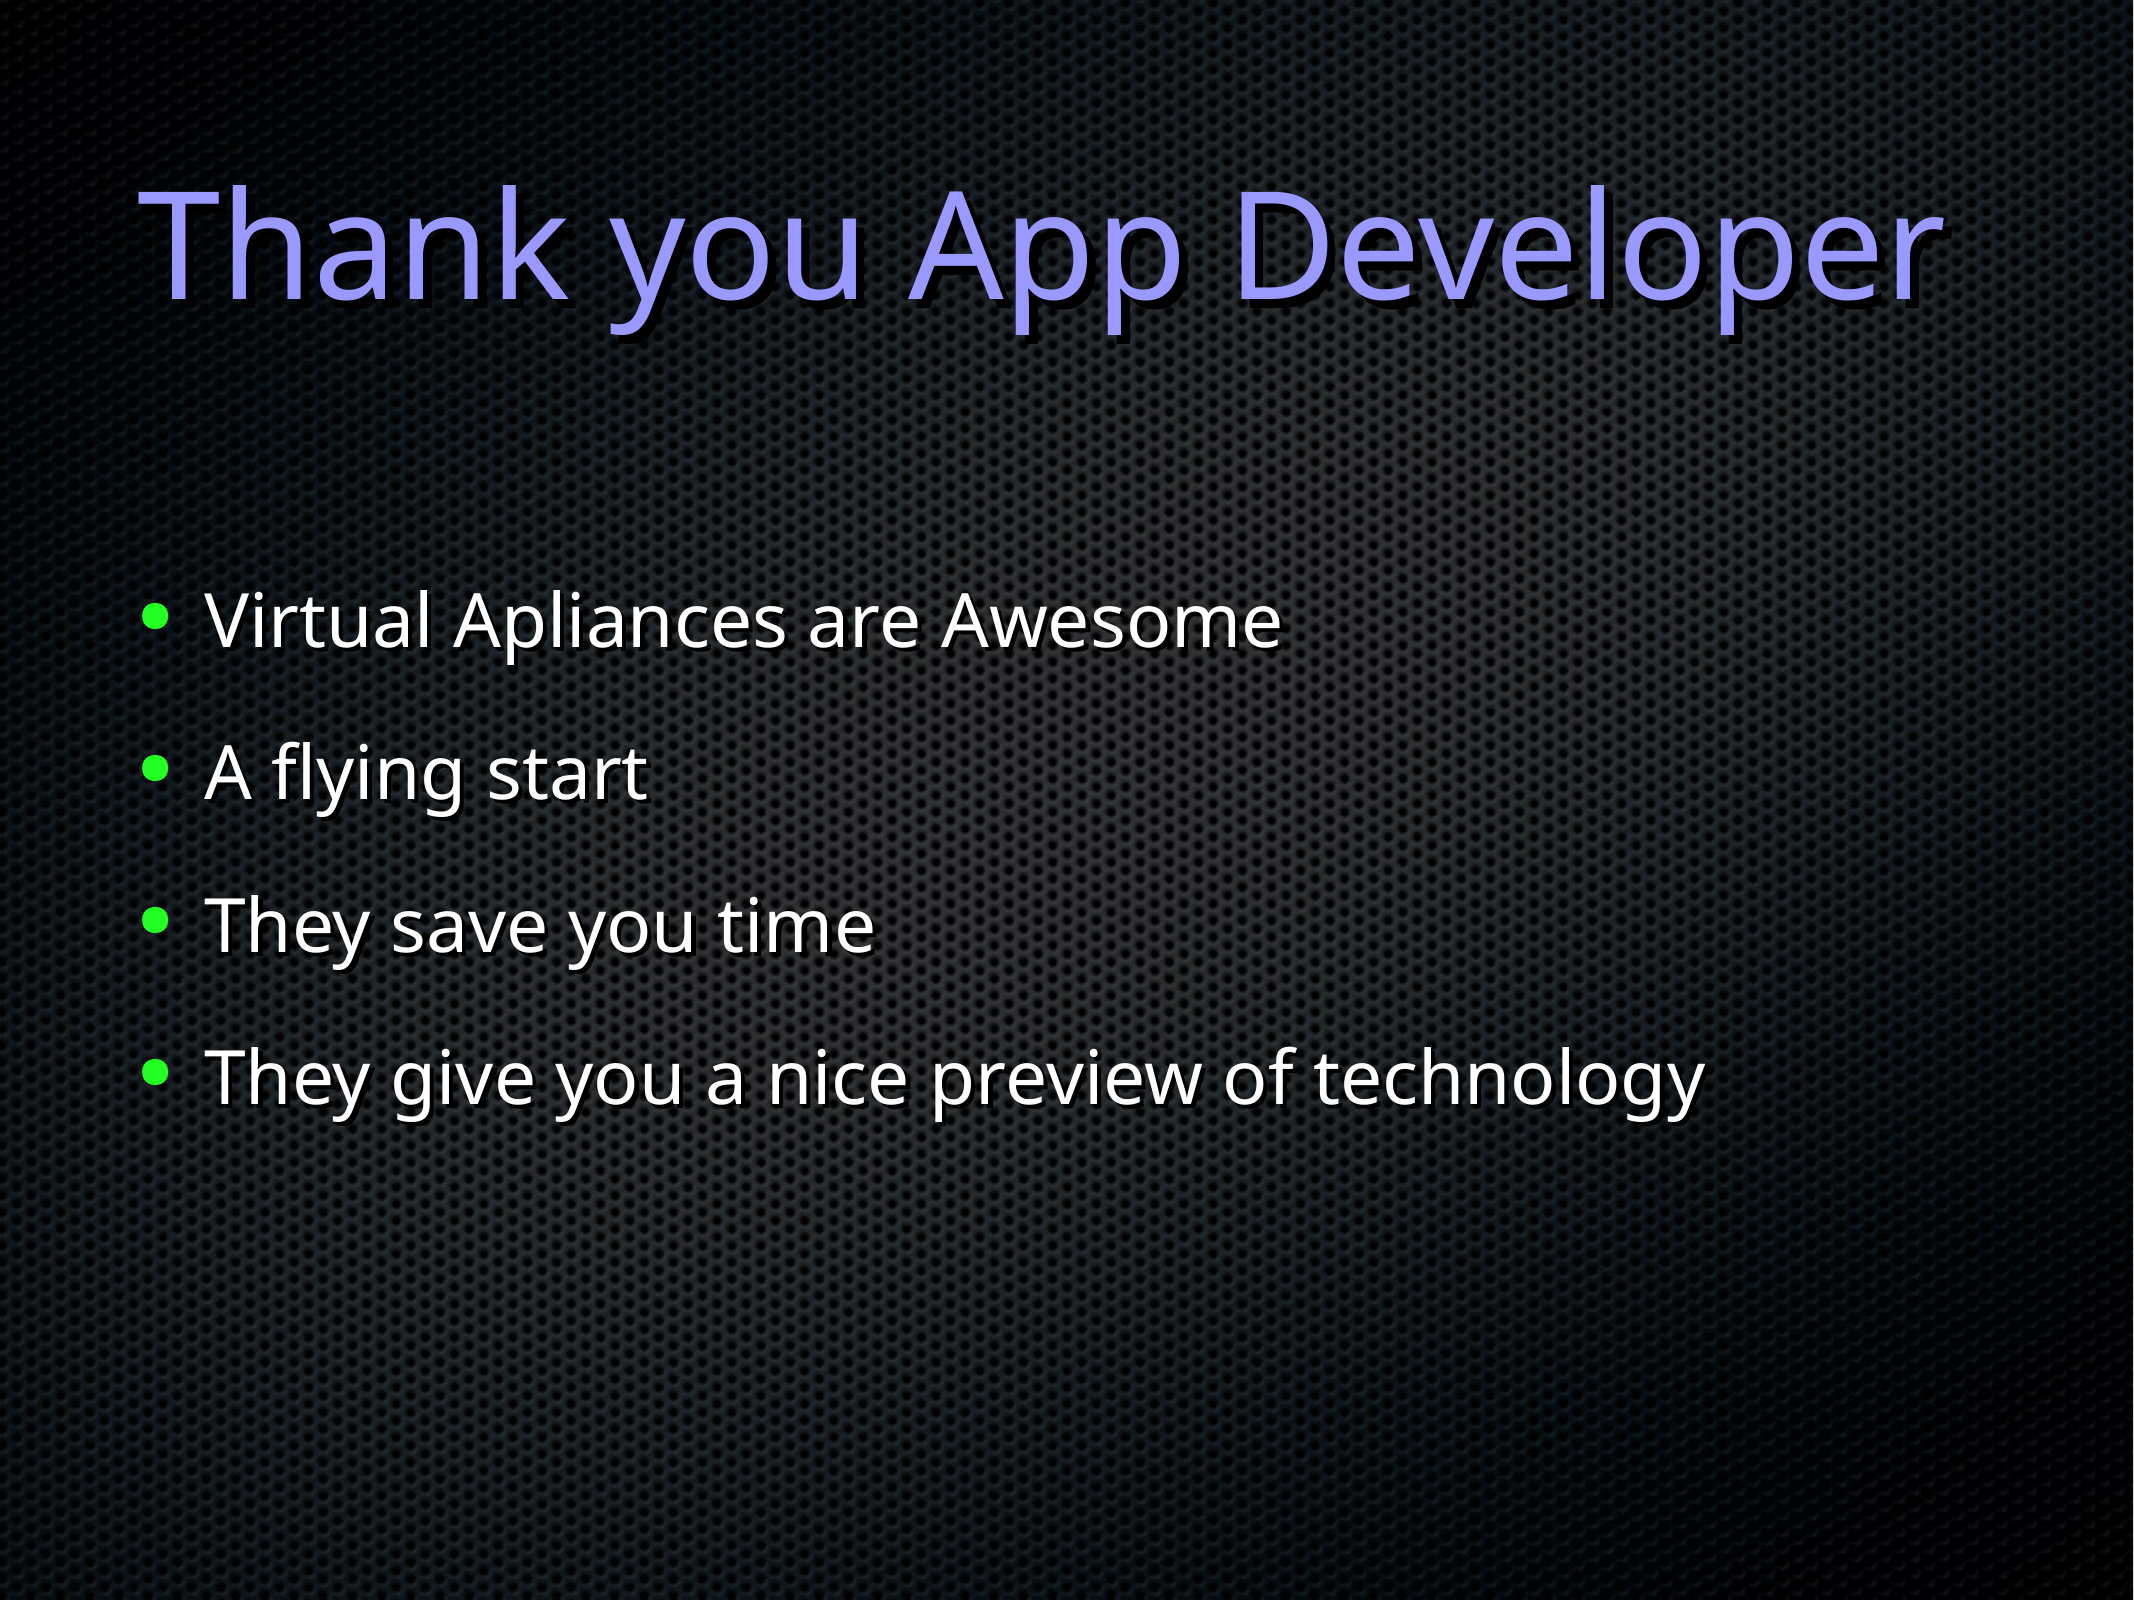

# Thank you App Developer
Virtual Apliances are Awesome
A flying start
They save you time
They give you a nice preview of technology